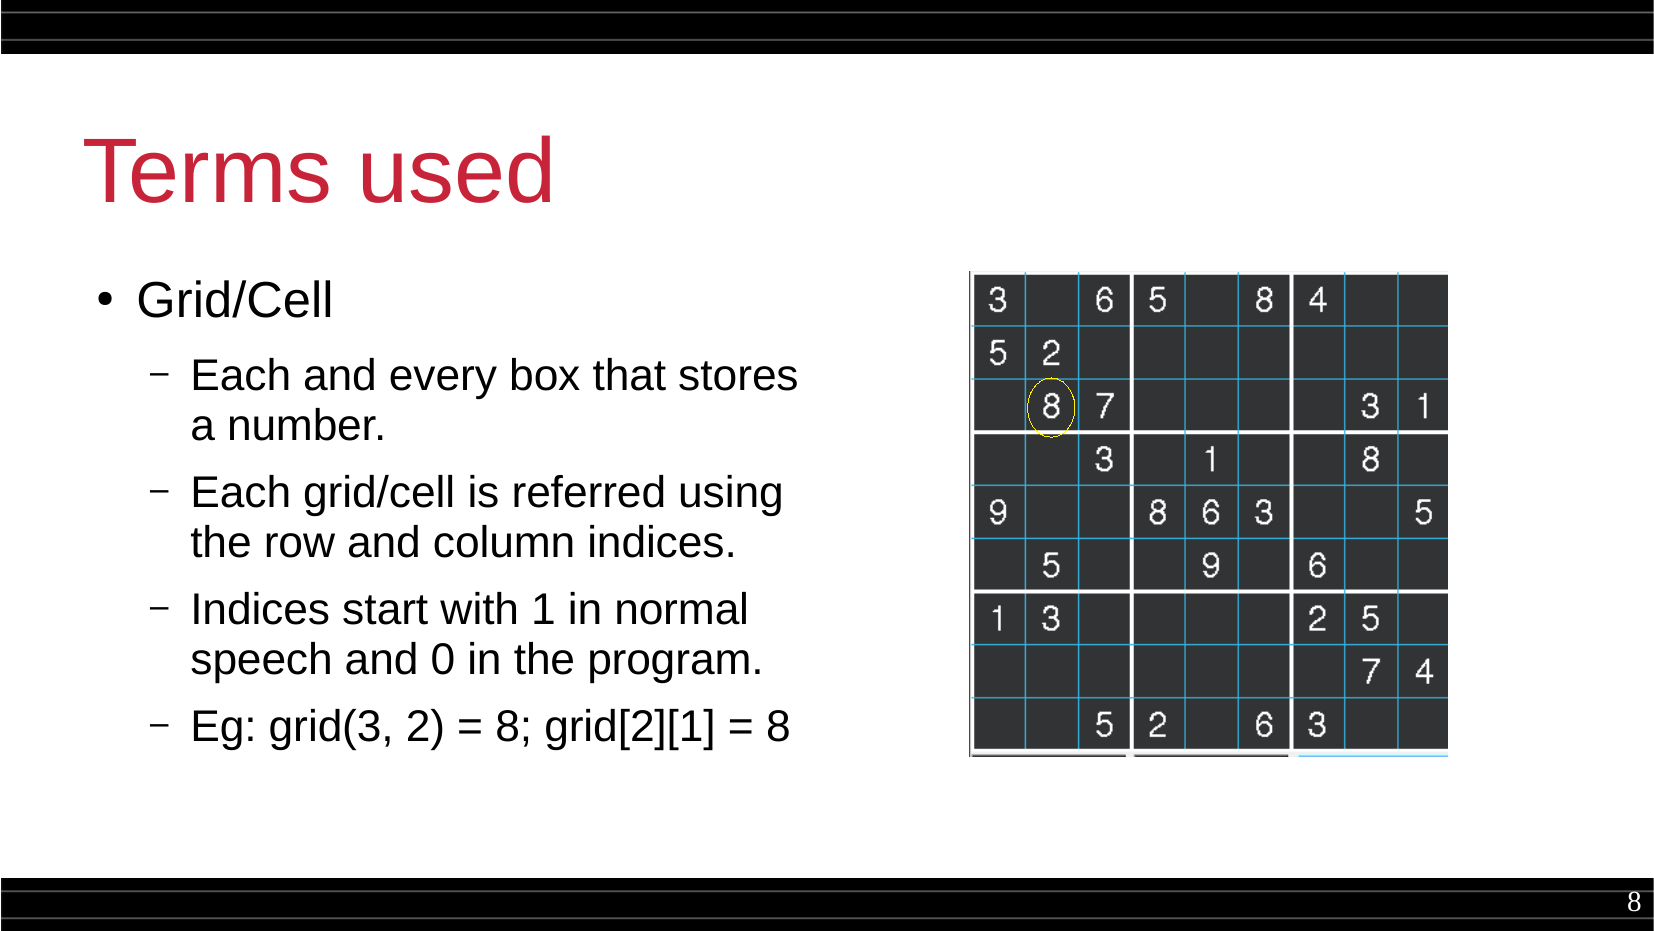

# Terms used
Grid/Cell
Each and every box that stores a number.
Each grid/cell is referred using the row and column indices.
Indices start with 1 in normal speech and 0 in the program.
Eg: grid(3, 2) = 8; grid[2][1] = 8